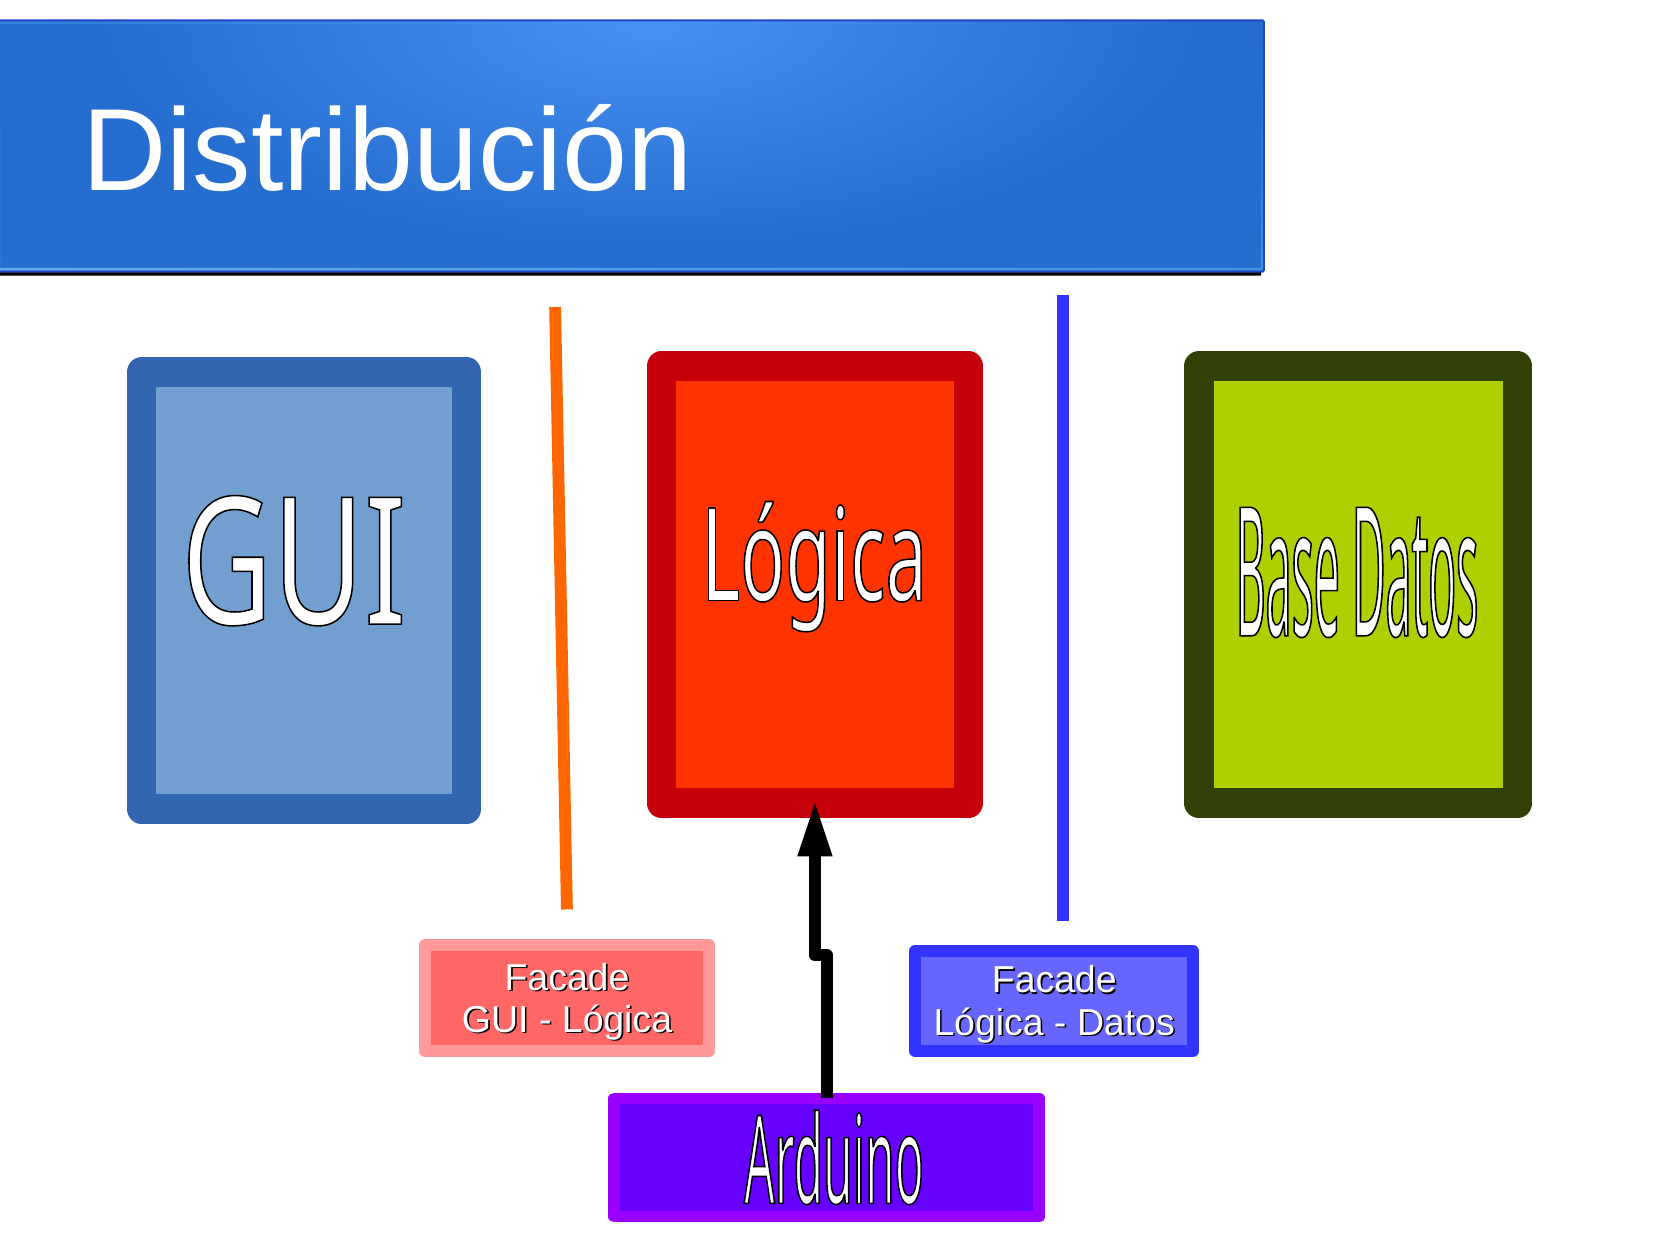

# Distribución
GUI
Lógica
Base Datos
Facade
GUI - Lógica
Facade
Lógica - Datos
Arduino